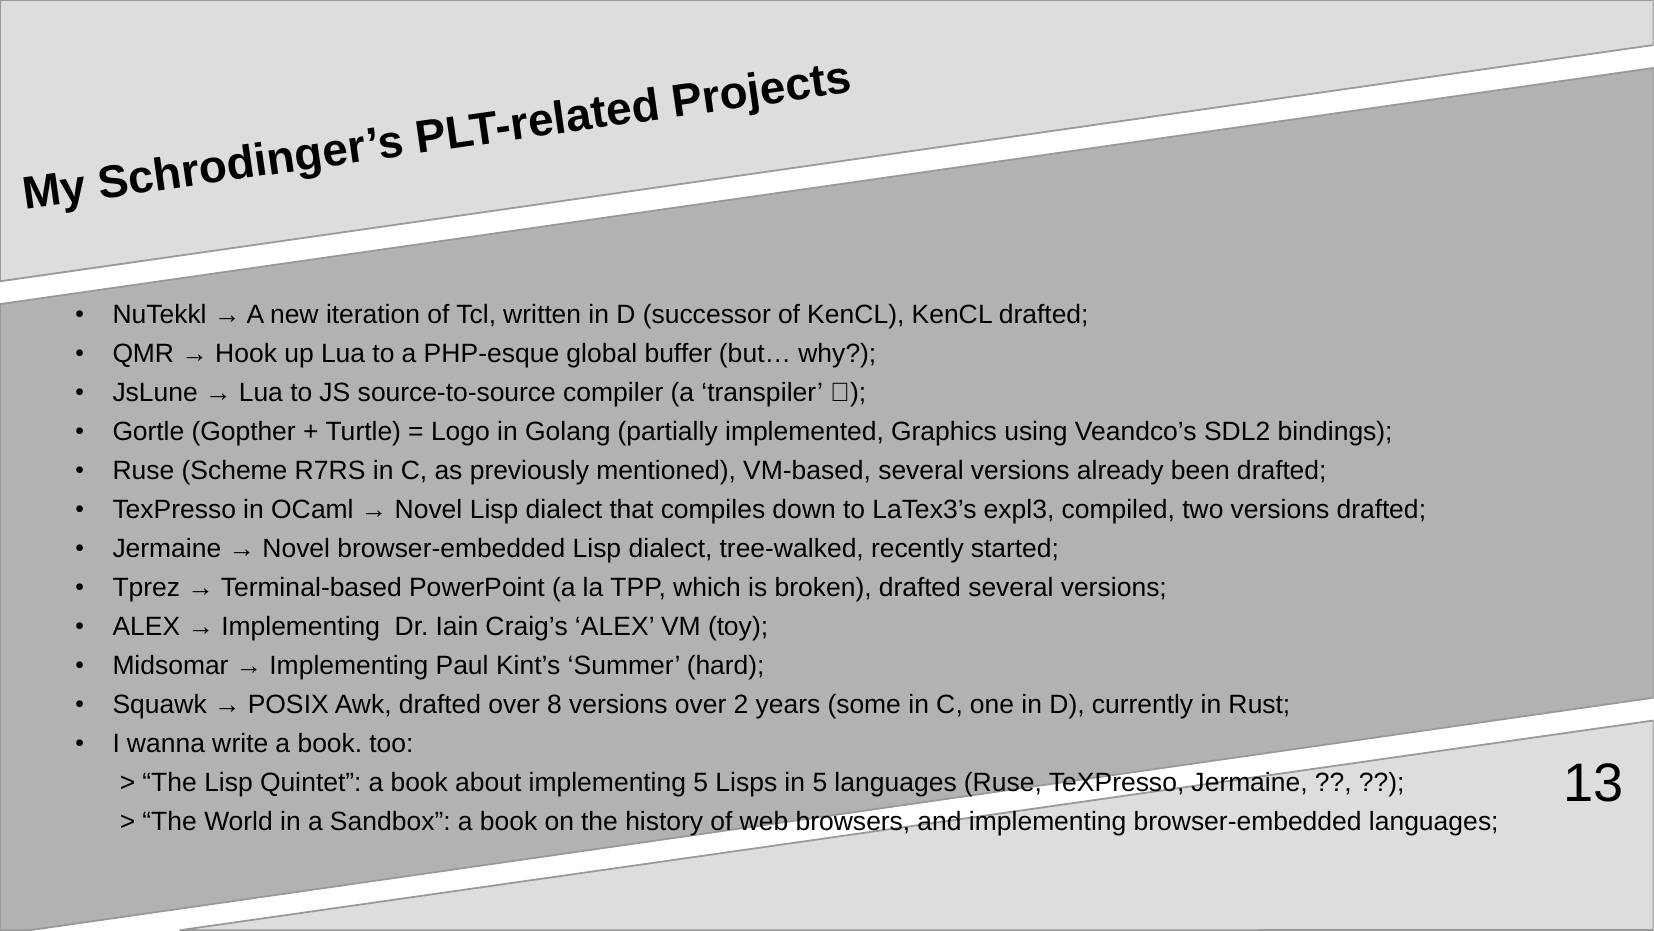

# My Schrodinger’s PLT-related Projects
NuTekkl → A new iteration of Tcl, written in D (successor of KenCL), KenCL drafted;
QMR → Hook up Lua to a PHP-esque global buffer (but… why?);
JsLune → Lua to JS source-to-source compiler (a ‘transpiler’ 🤪);
Gortle (Gopther + Turtle) = Logo in Golang (partially implemented, Graphics using Veandco’s SDL2 bindings);
Ruse (Scheme R7RS in C, as previously mentioned), VM-based, several versions already been drafted;
TexPresso in OCaml → Novel Lisp dialect that compiles down to LaTex3’s expl3, compiled, two versions drafted;
Jermaine → Novel browser-embedded Lisp dialect, tree-walked, recently started;
Tprez → Terminal-based PowerPoint (a la TPP, which is broken), drafted several versions;
ALEX → Implementing Dr. Iain Craig’s ‘ALEX’ VM (toy);
Midsomar → Implementing Paul Kint’s ‘Summer’ (hard);
Squawk → POSIX Awk, drafted over 8 versions over 2 years (some in C, one in D), currently in Rust;
I wanna write a book. too:
 > “The Lisp Quintet”: a book about implementing 5 Lisps in 5 languages (Ruse, TeXPresso, Jermaine, ??, ??);
 > “The World in a Sandbox”: a book on the history of web browsers, and implementing browser-embedded languages;
13